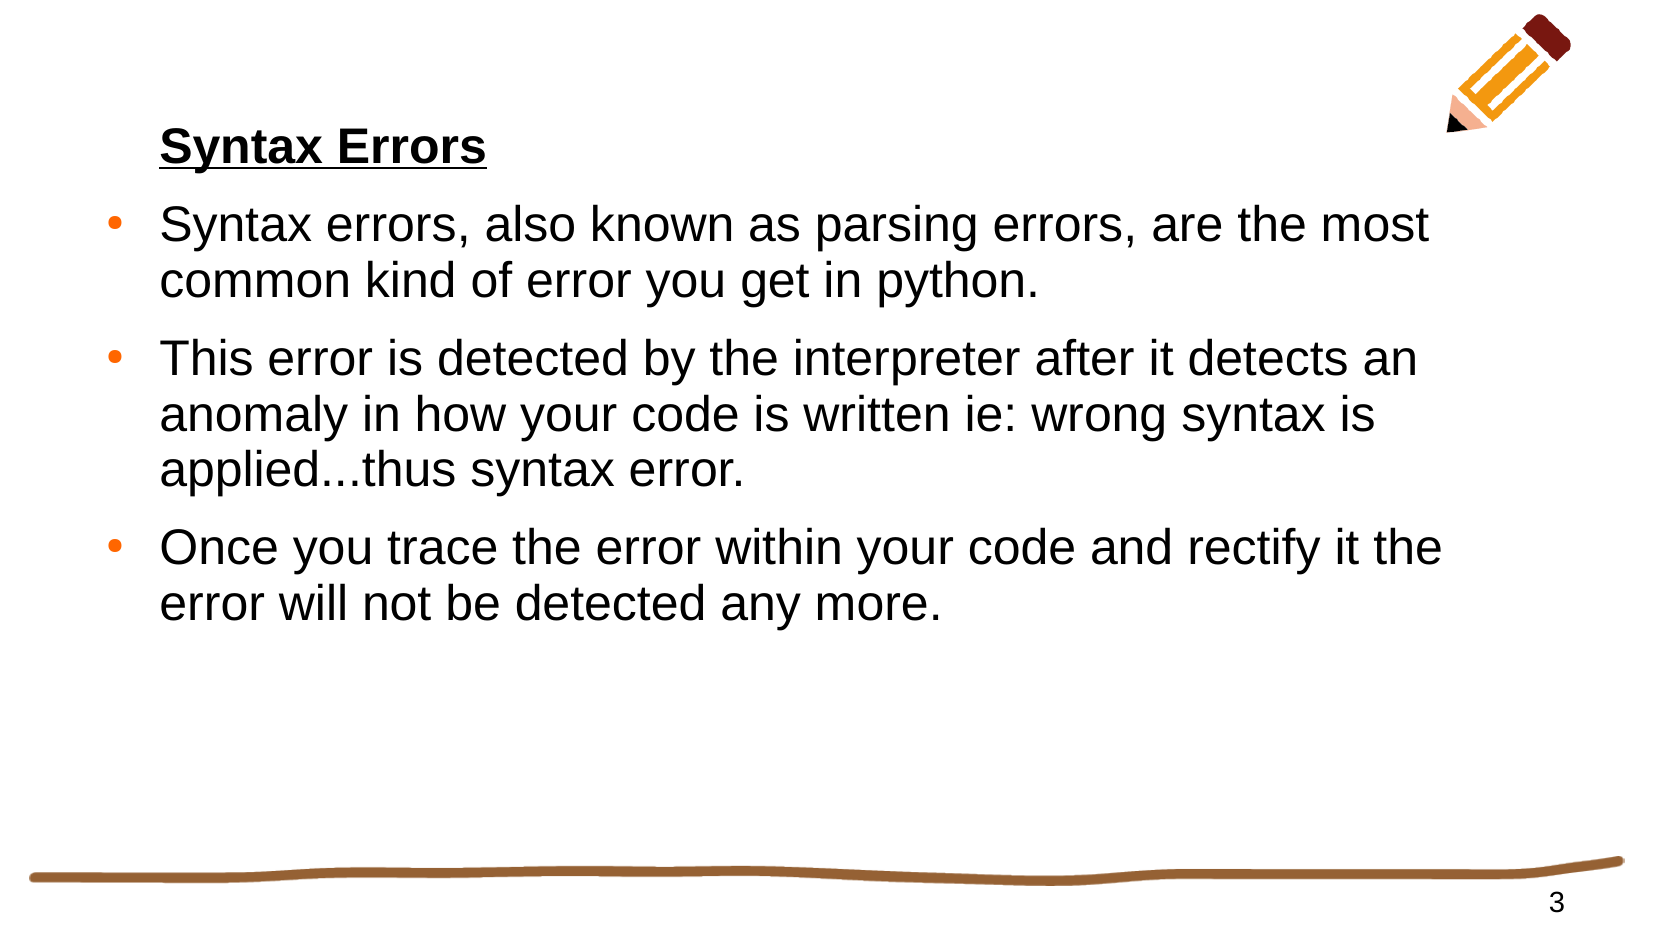

# Syntax Errors
Syntax errors, also known as parsing errors, are the most common kind of error you get in python.
This error is detected by the interpreter after it detects an anomaly in how your code is written ie: wrong syntax is applied...thus syntax error.
Once you trace the error within your code and rectify it the error will not be detected any more.
3